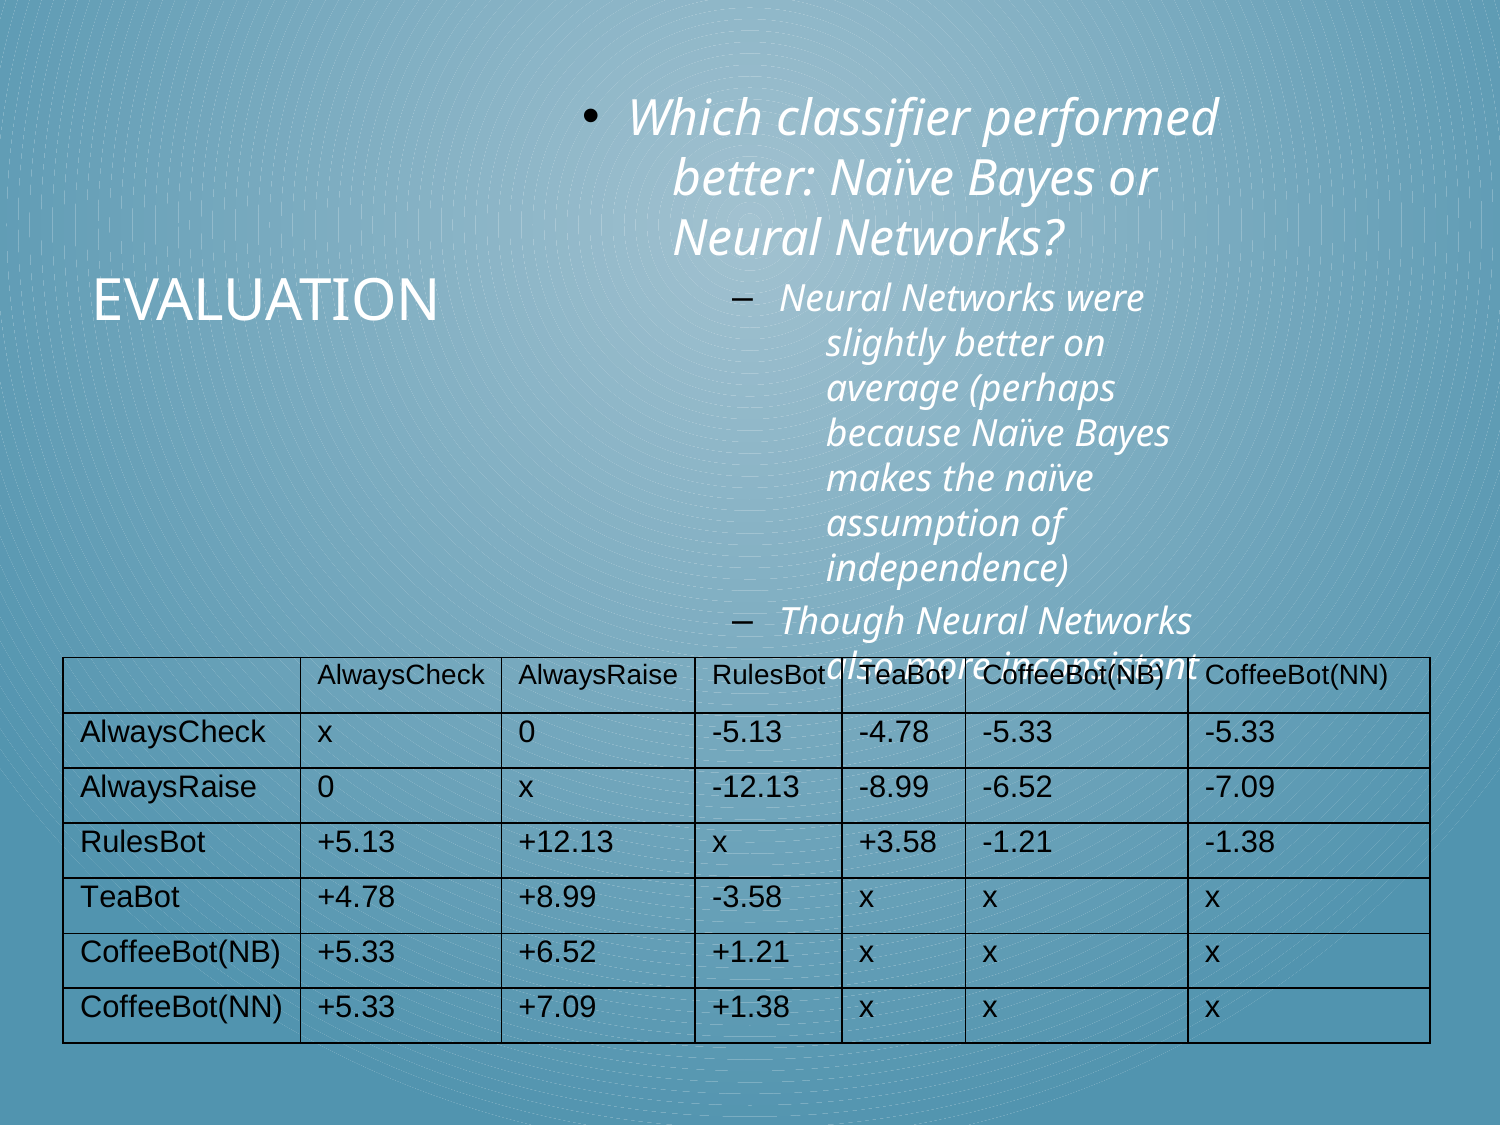

# Which classifier performed better: Naïve Bayes or Neural Networks?
Neural Networks were slightly better on average (perhaps because Naïve Bayes makes the naïve assumption of independence)
Though Neural Networks also more inconsistent
evaluation